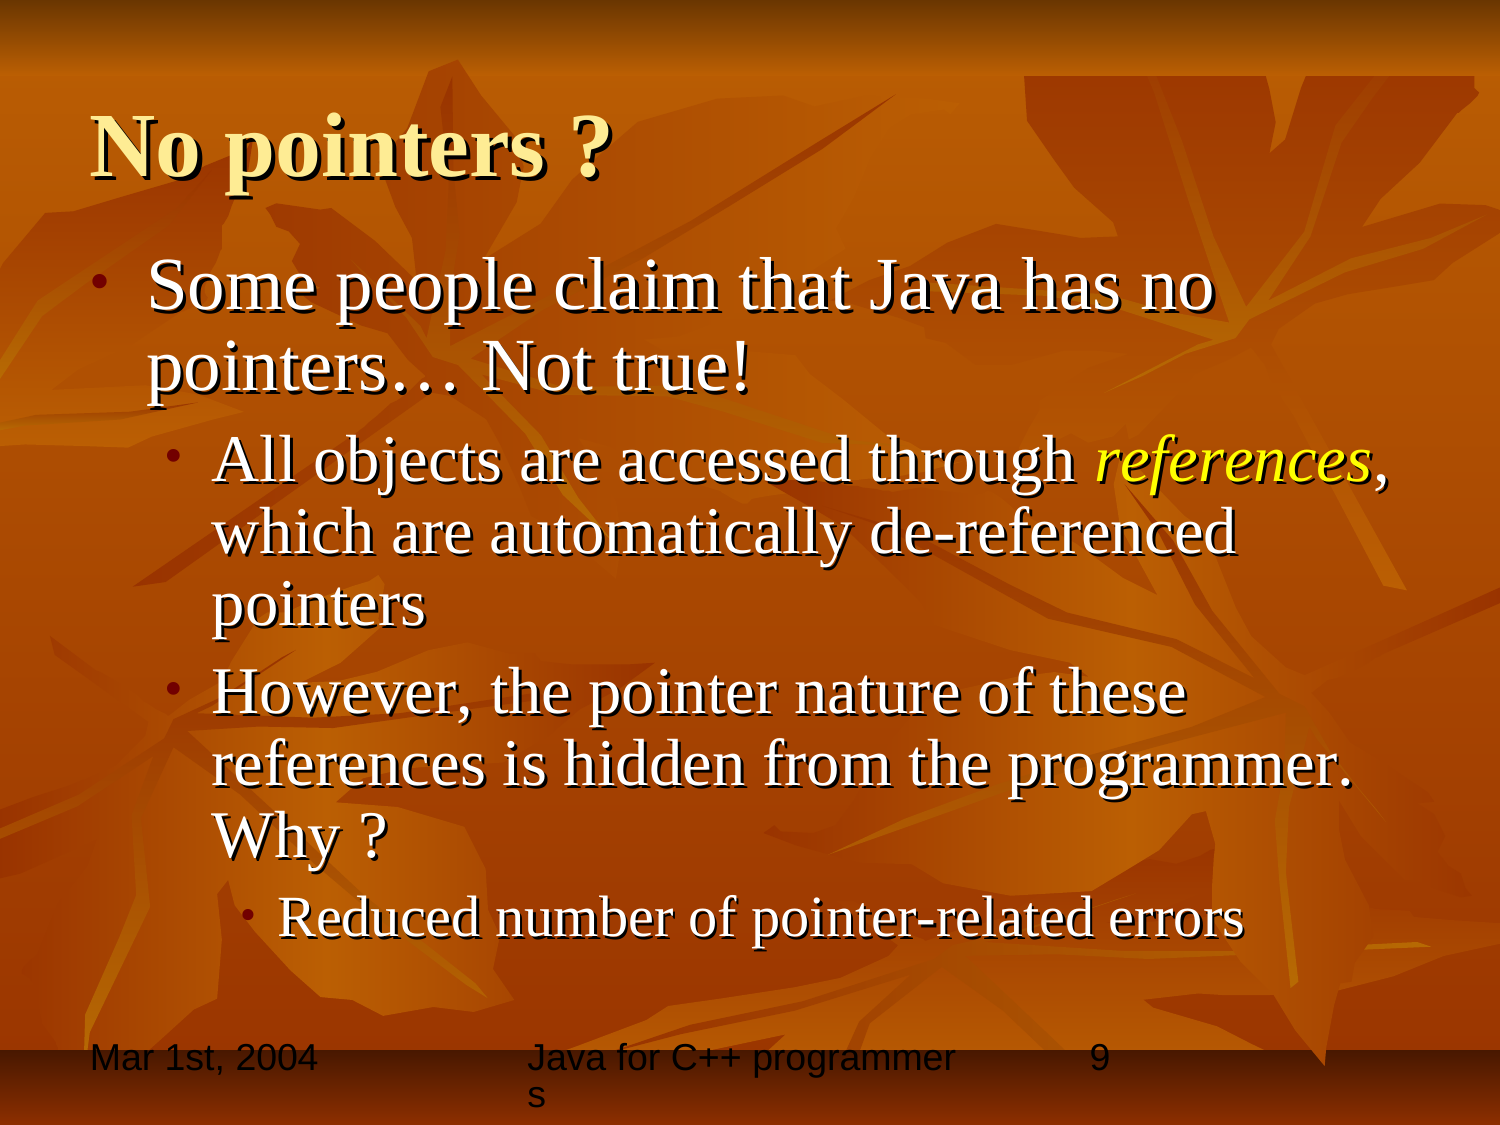

# No pointers ?
Some people claim that Java has no pointers… Not true!
All objects are accessed through references, which are automatically de-referenced pointers
However, the pointer nature of these references is hidden from the programmer. Why ?
Reduced number of pointer-related errors
Mar 1st, 2004
Java for C++ programmers
9